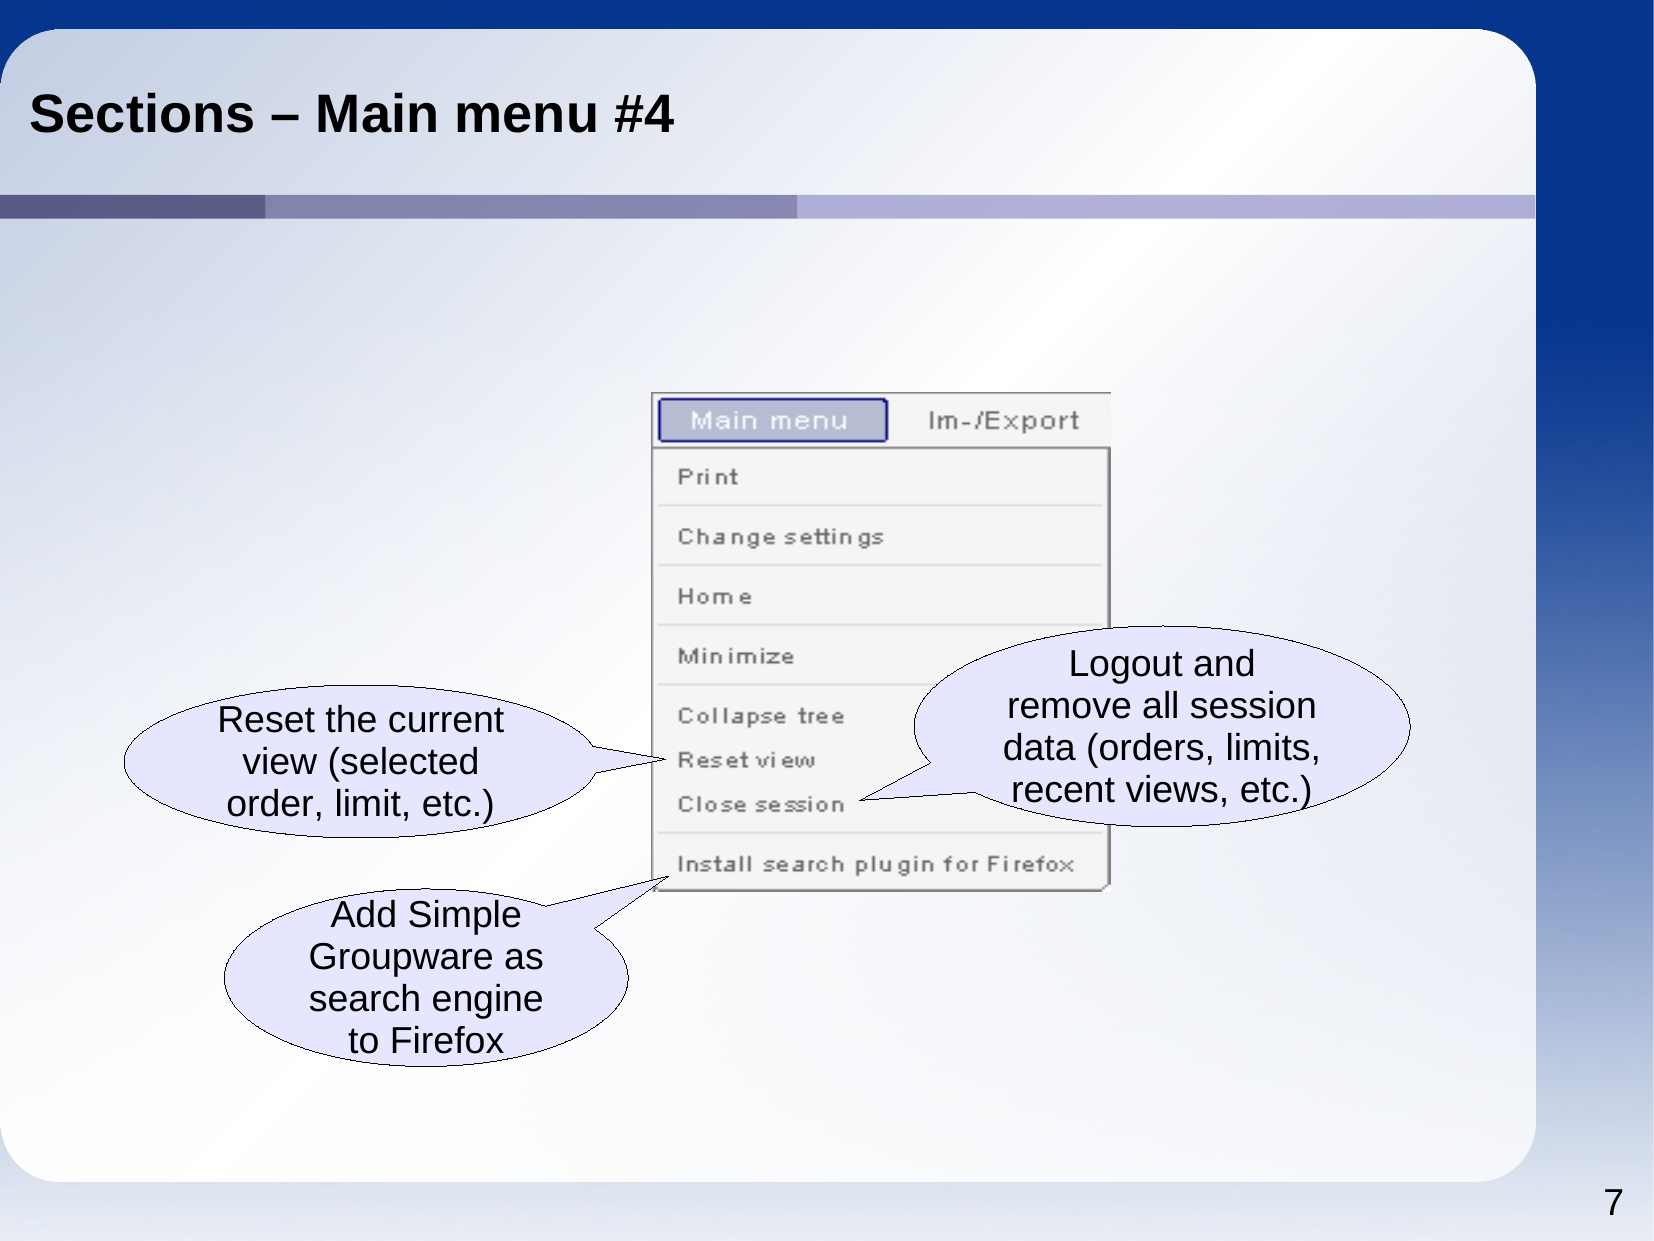

# Sections – Main menu #4
Logout and remove all session data (orders, limits, recent views, etc.)
Reset the current view (selected order, limit, etc.)
Add Simple Groupware as search engine to Firefox
7